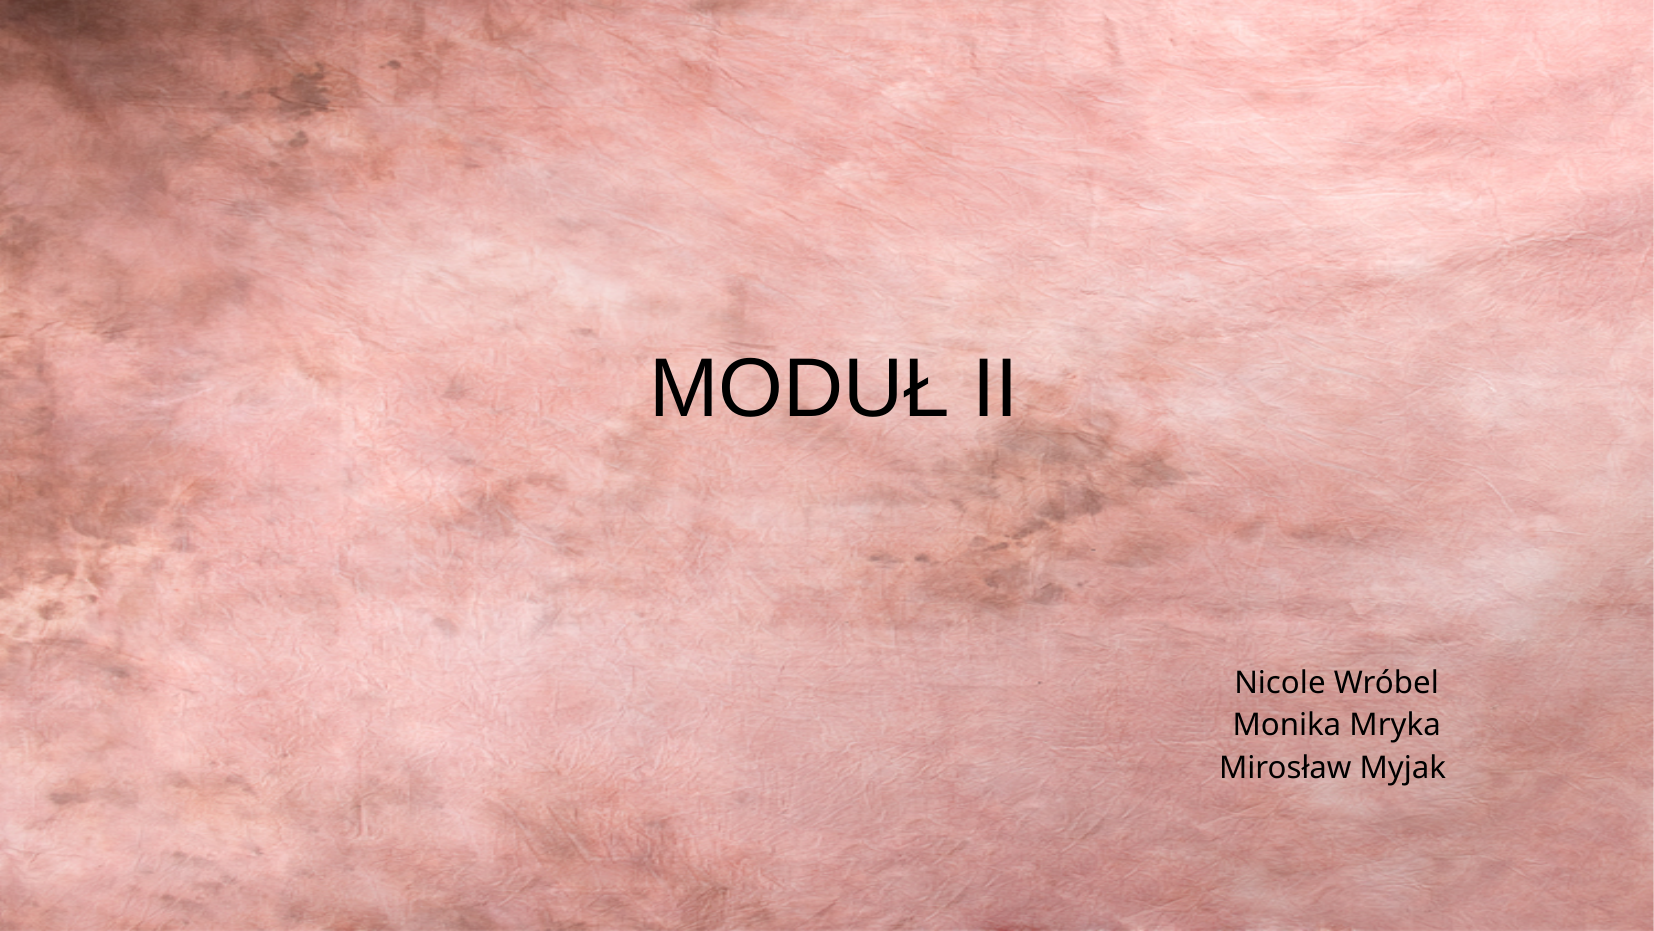

# MODUŁ II
Nicole Wróbel
Monika Mryka
Mirosław Myjak